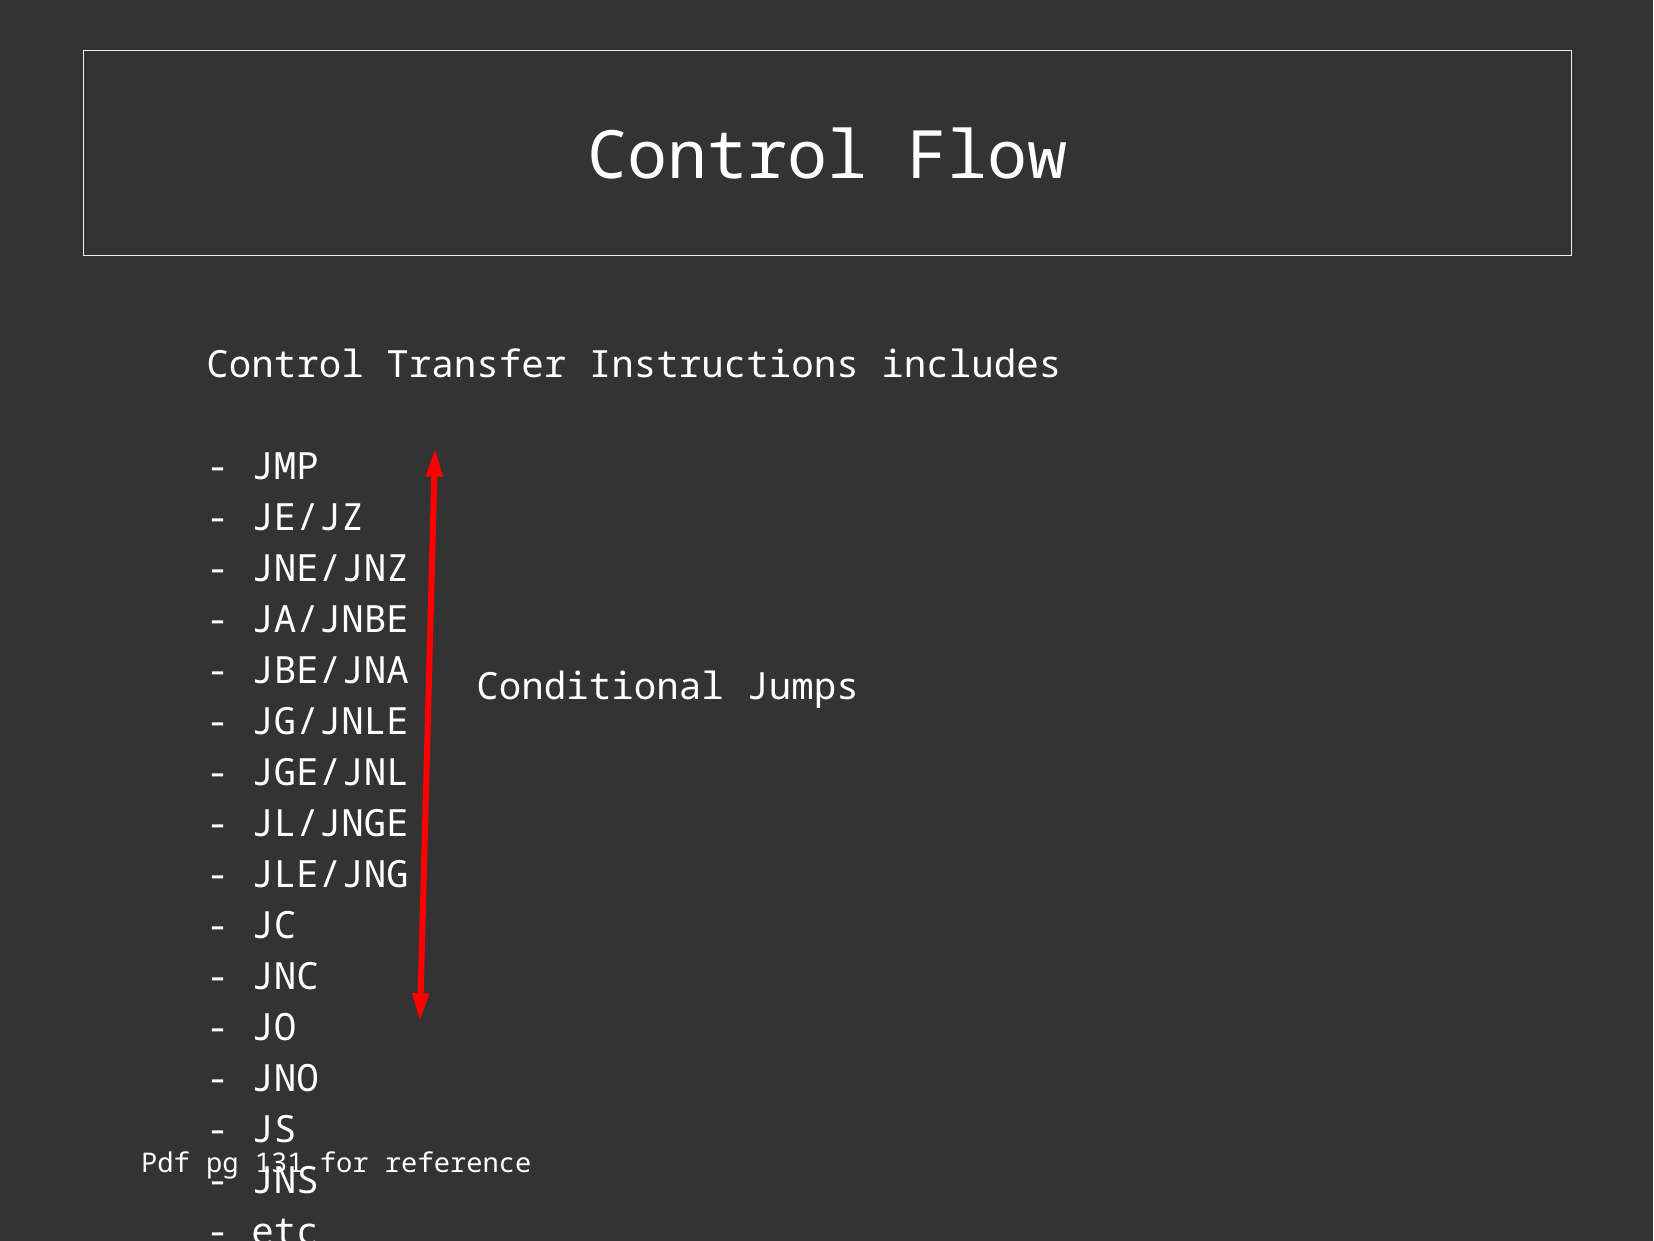

Control Flow
Control Transfer Instructions includes
- JMP
- JE/JZ
- JNE/JNZ
- JA/JNBE
- JBE/JNA
- JG/JNLE
- JGE/JNL
- JL/JNGE
- JLE/JNG
- JC
- JNC
- JO
- JNO
- JS
- JNS
- etc
Conditional Jumps
Pdf pg 131 for reference